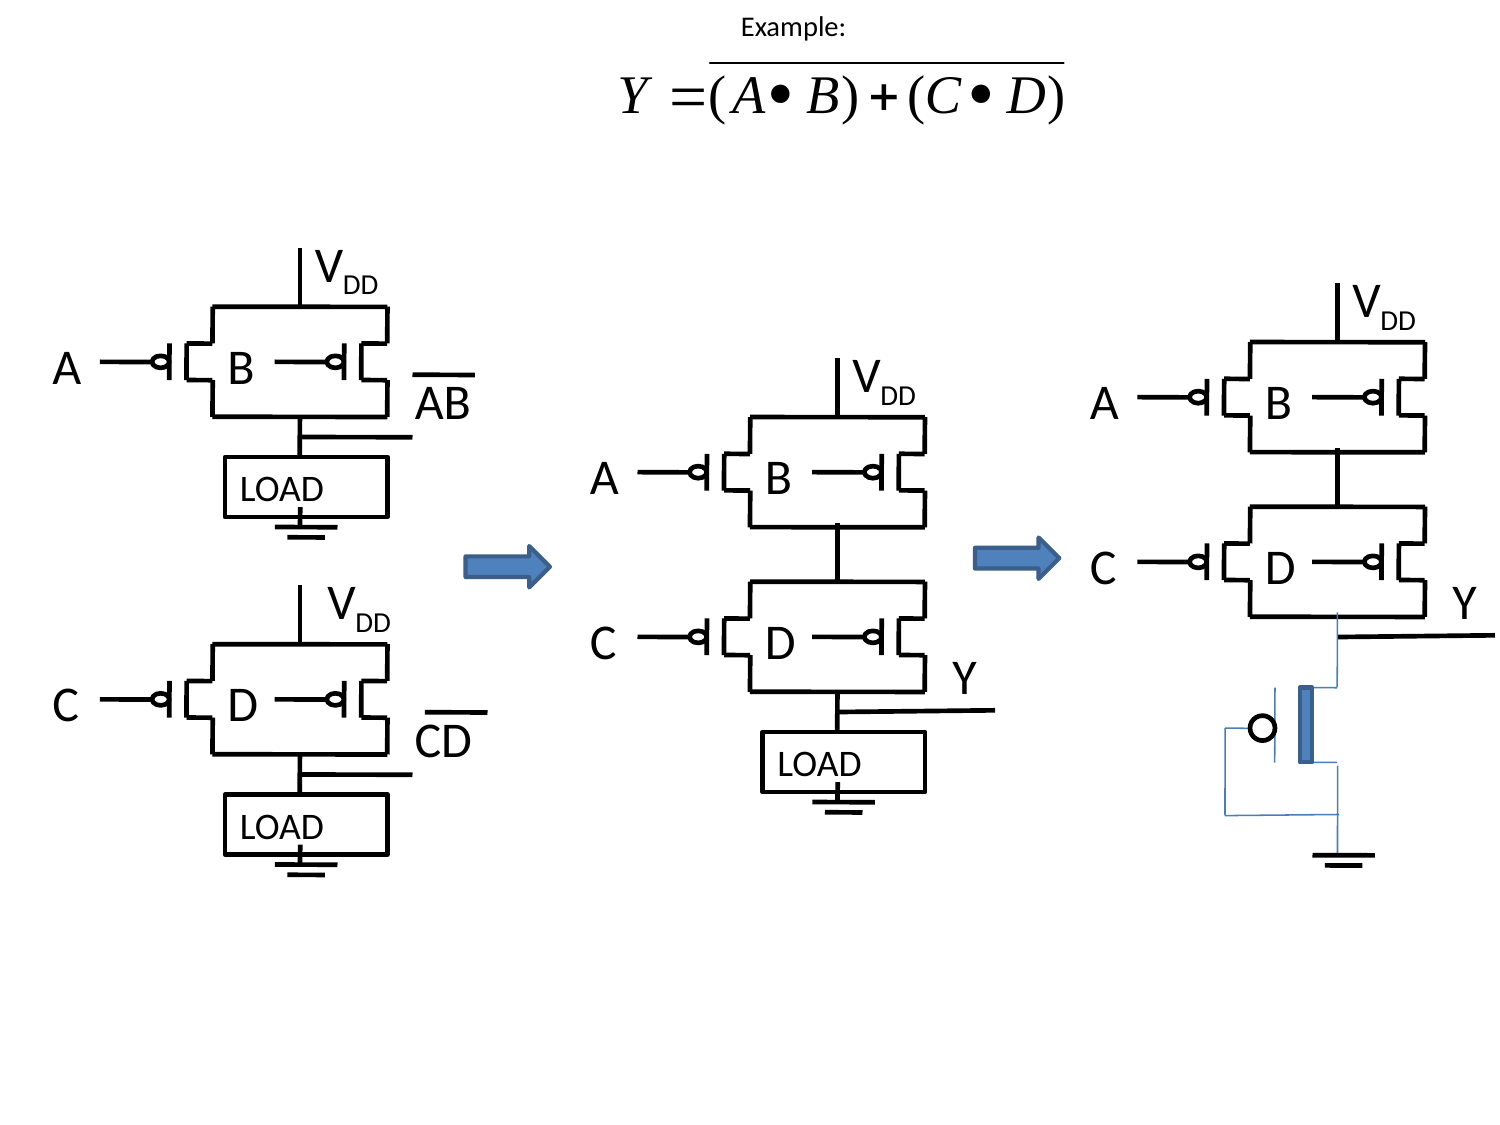

# Example:
VDD
A
B
LOAD
VDD
VDD
A
B
AB
A
B
C
D
VDD
C
D
LOAD
Y
C
D
Y
CD
LOAD